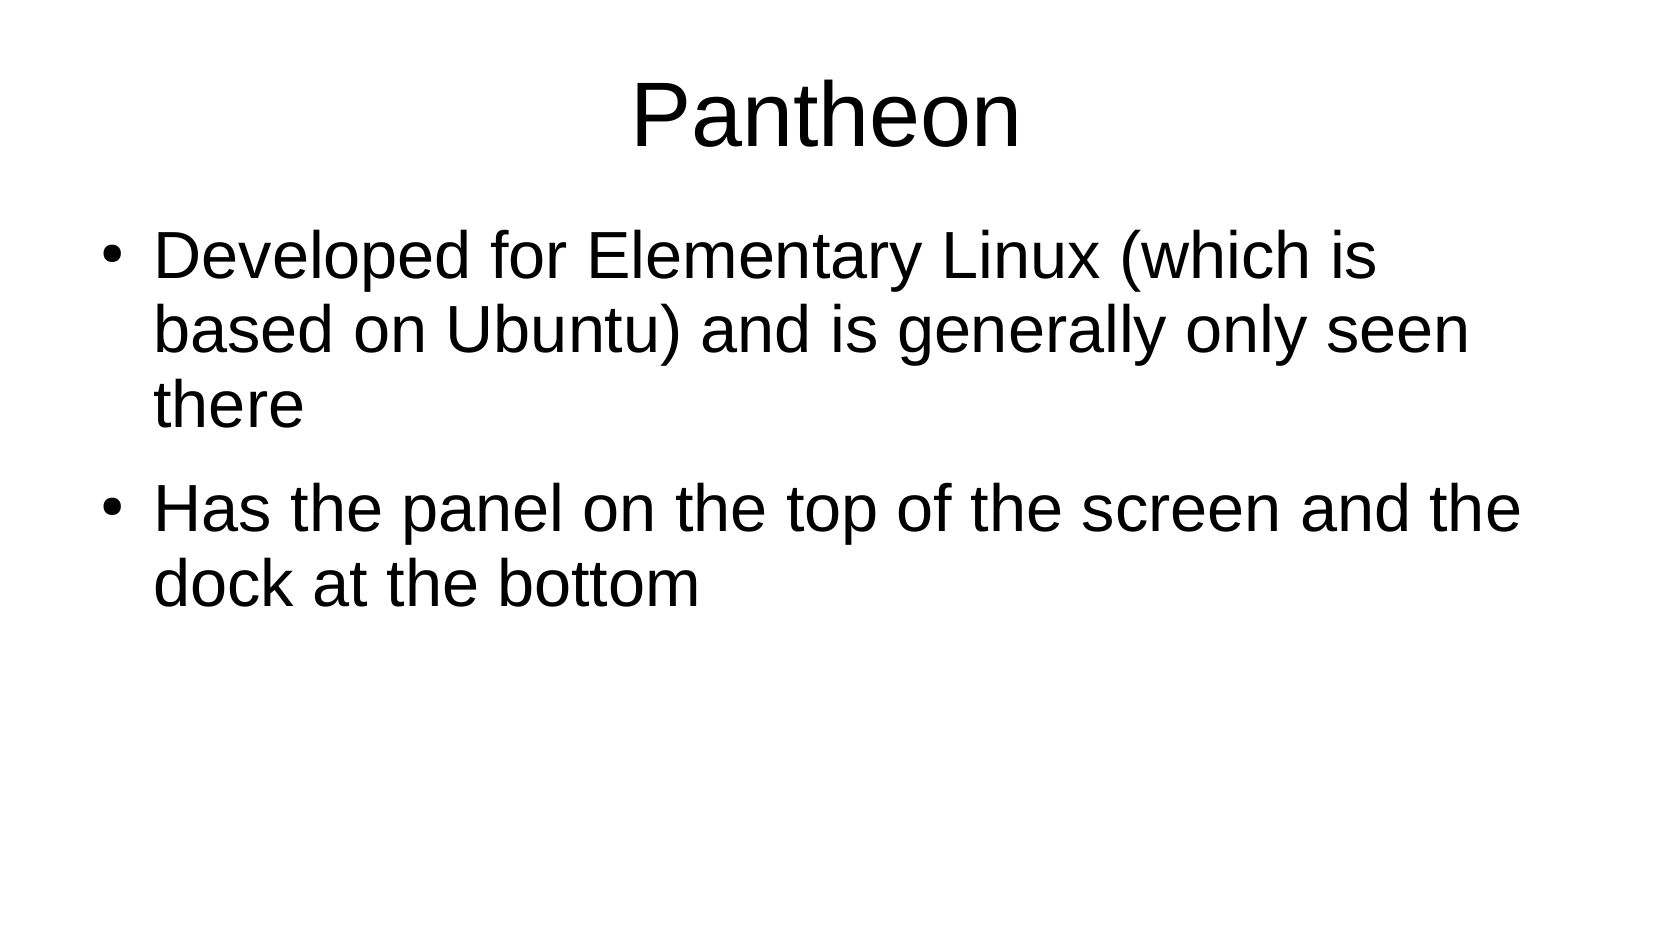

# Pantheon
Developed for Elementary Linux (which is based on Ubuntu) and is generally only seen there
Has the panel on the top of the screen and the dock at the bottom